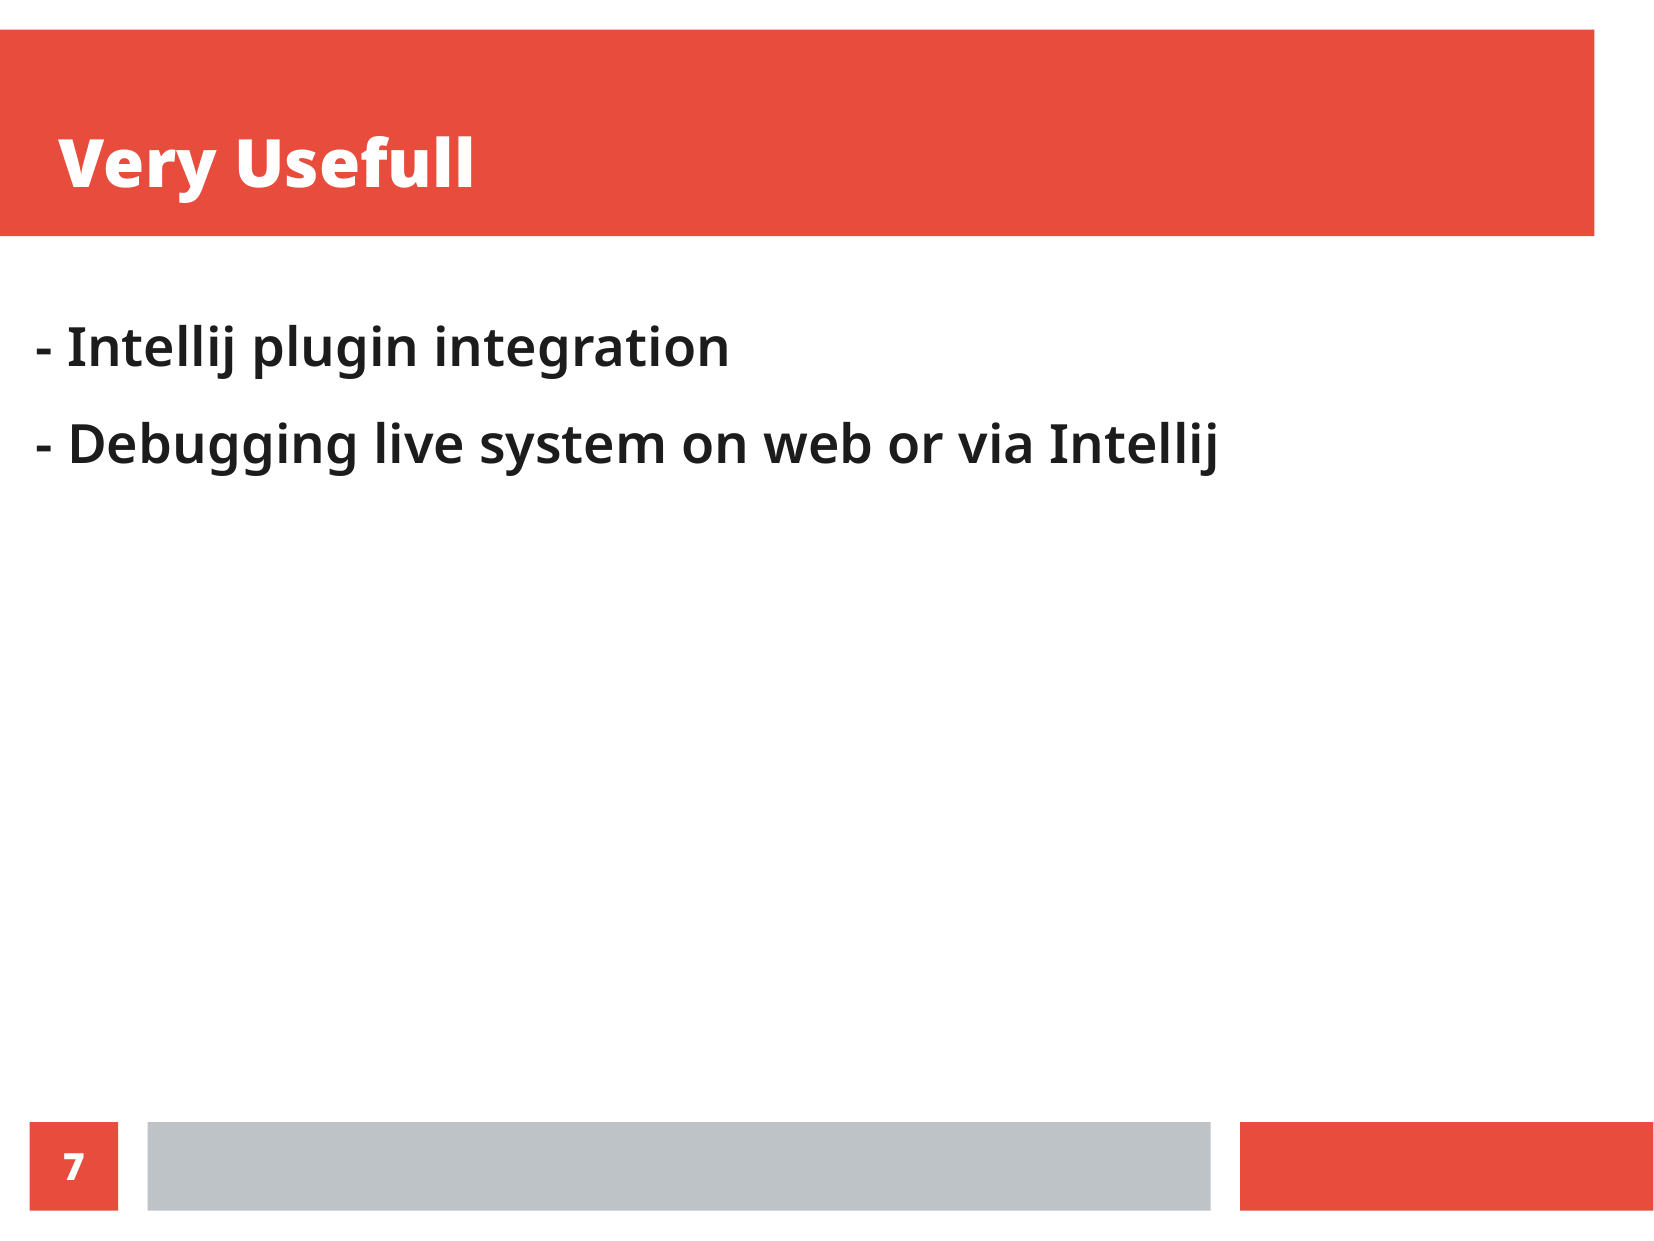

# Very Usefull
- Intellij plugin integration
- Debugging live system on web or via Intellij
7